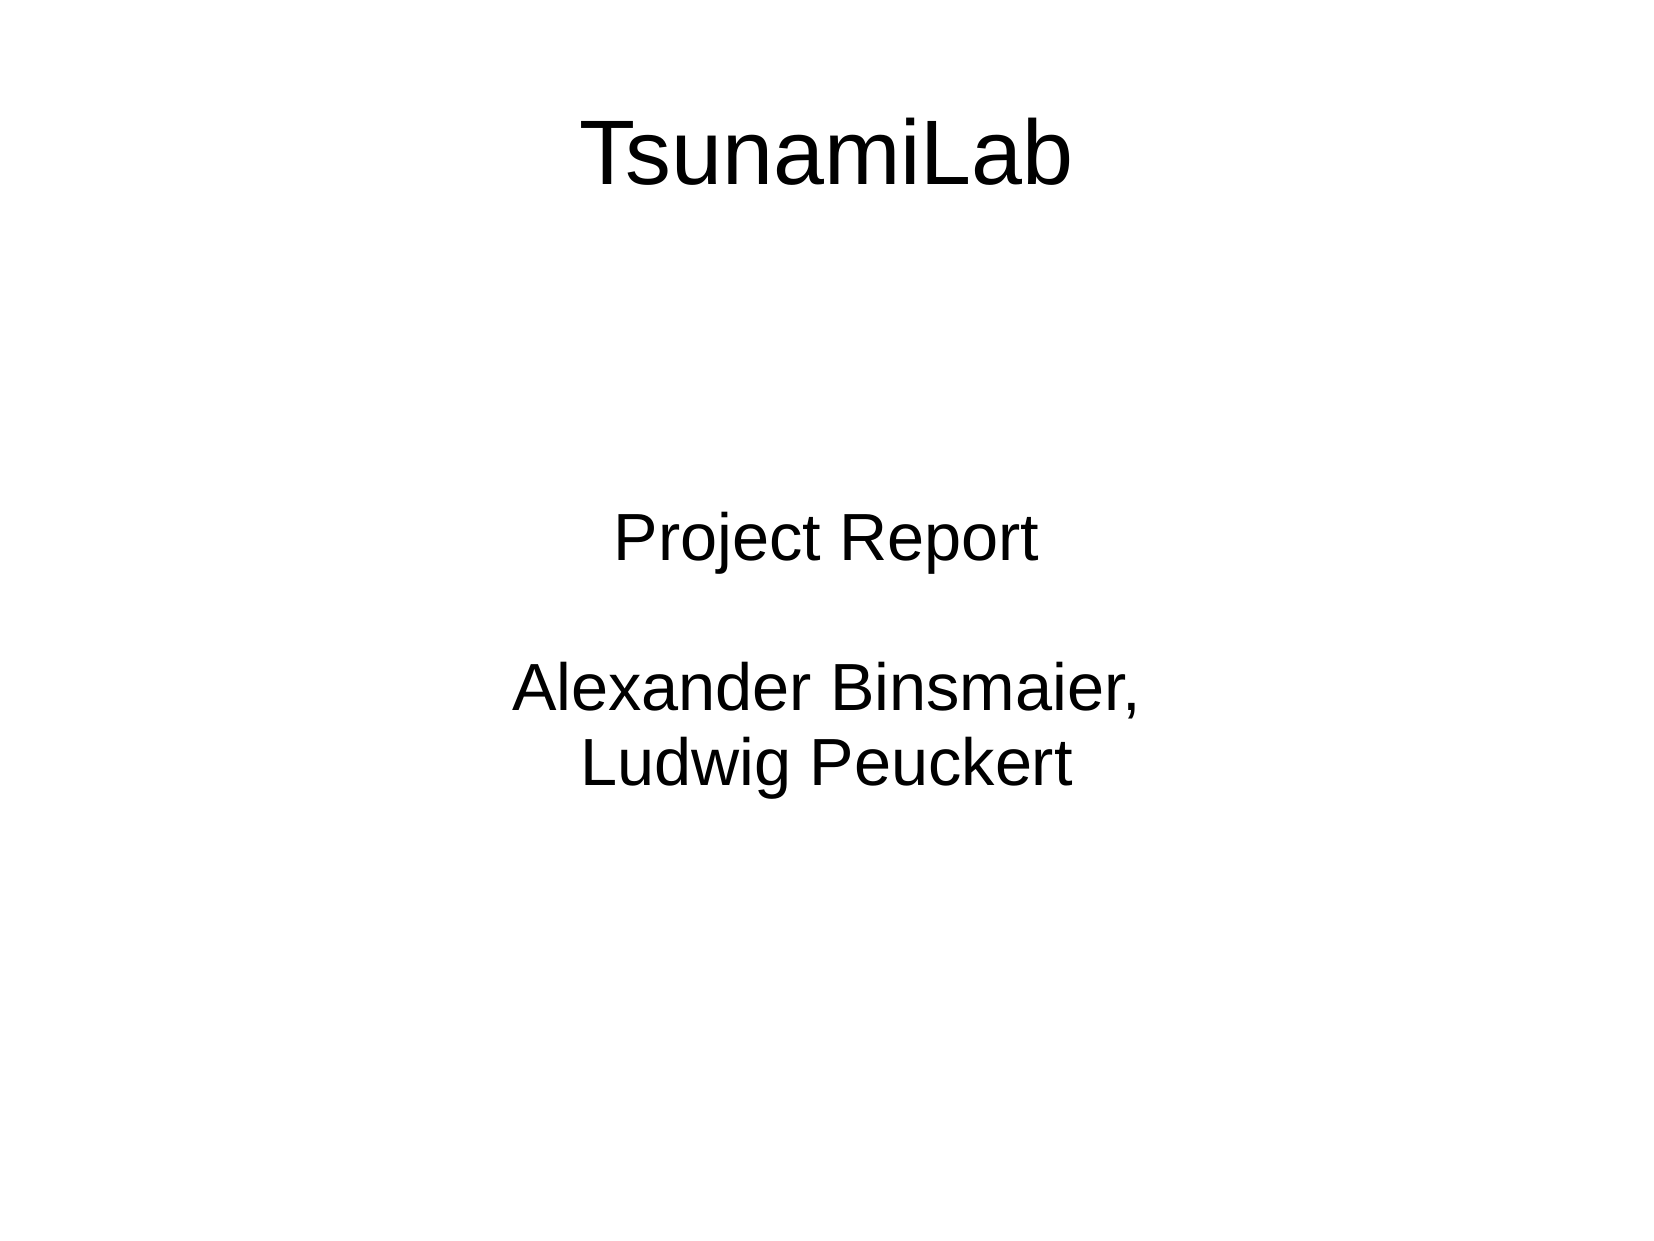

# TsunamiLab
Project Report
Alexander Binsmaier,
Ludwig Peuckert